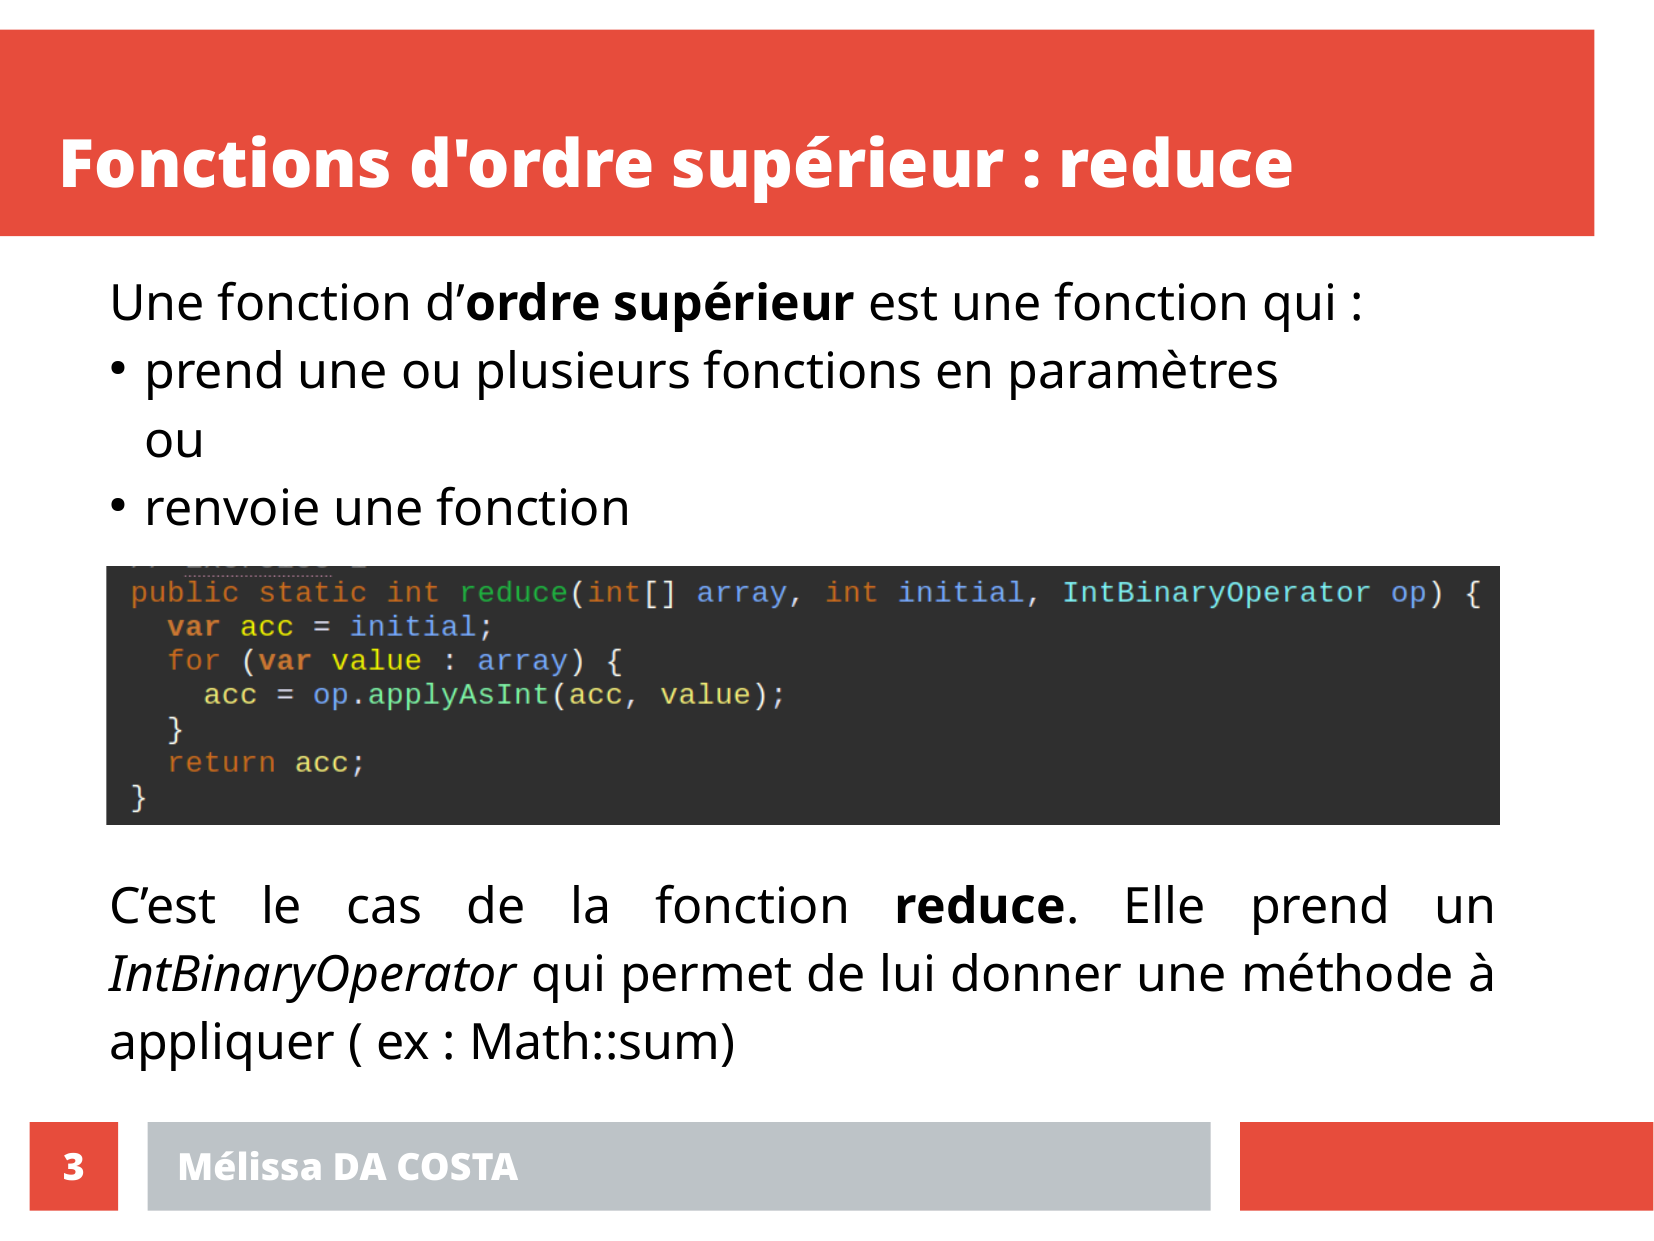

# Fonctions d'ordre supérieur : reduce
Une fonction d’ordre supérieur est une fonction qui :
prend une ou plusieurs fonctions en paramètres
ou
renvoie une fonction
C’est le cas de la fonction reduce. Elle prend un IntBinaryOperator qui permet de lui donner une méthode à appliquer ( ex : Math::sum)
3
Mélissa DA COSTA